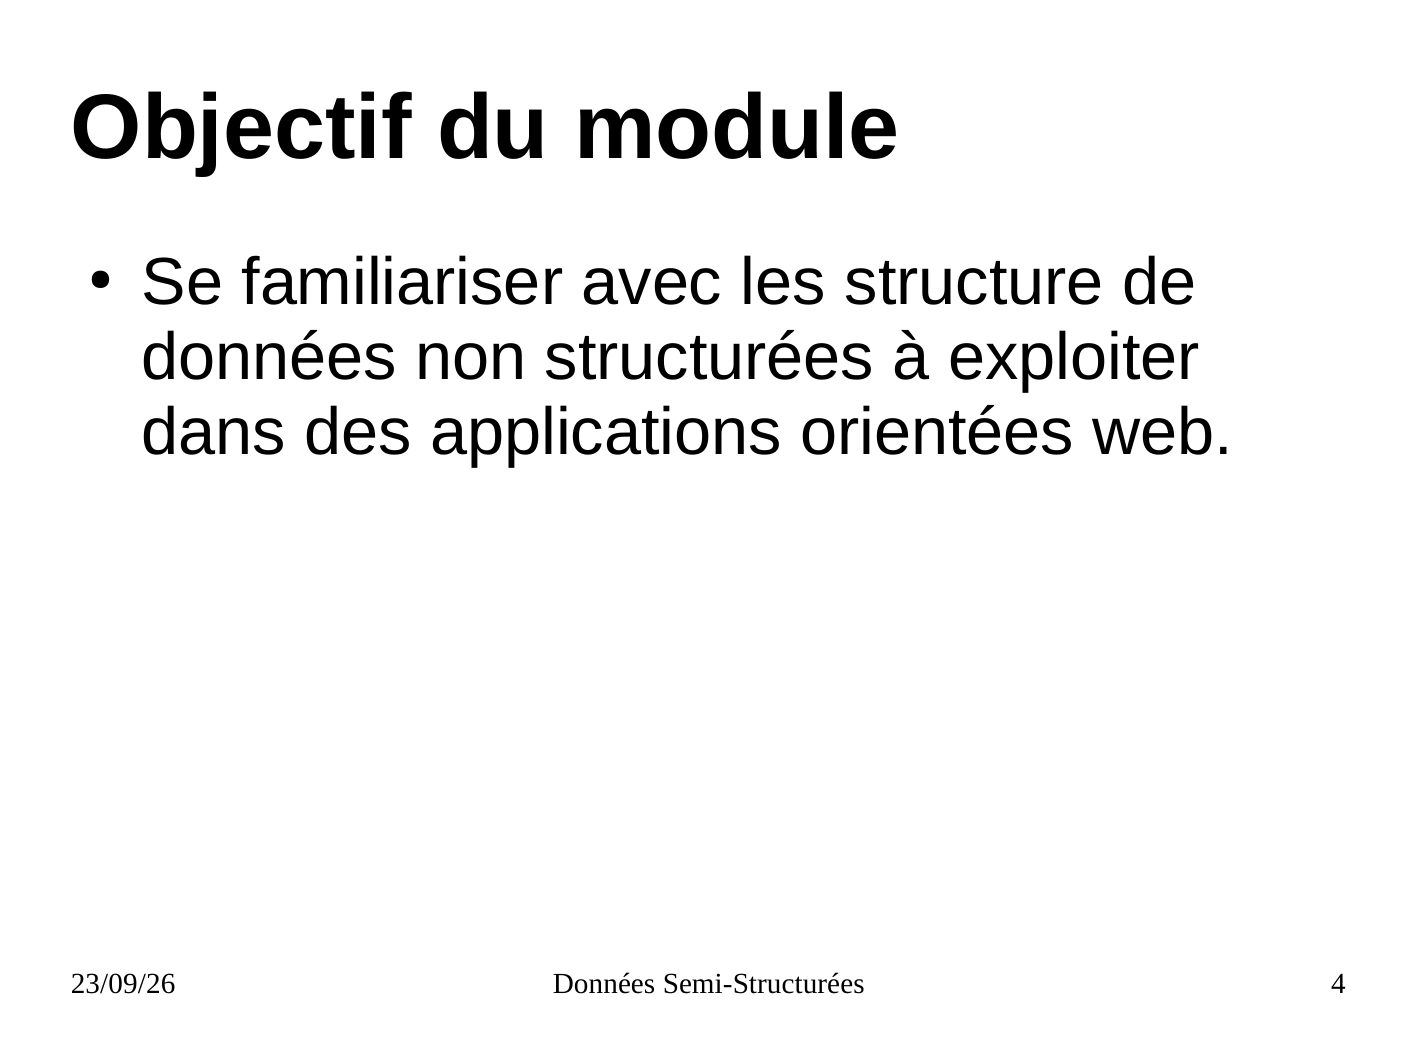

# Objectif du module
Se familiariser avec les structure de données non structurées à exploiter dans des applications orientées web.
Données Semi-Structurées
4